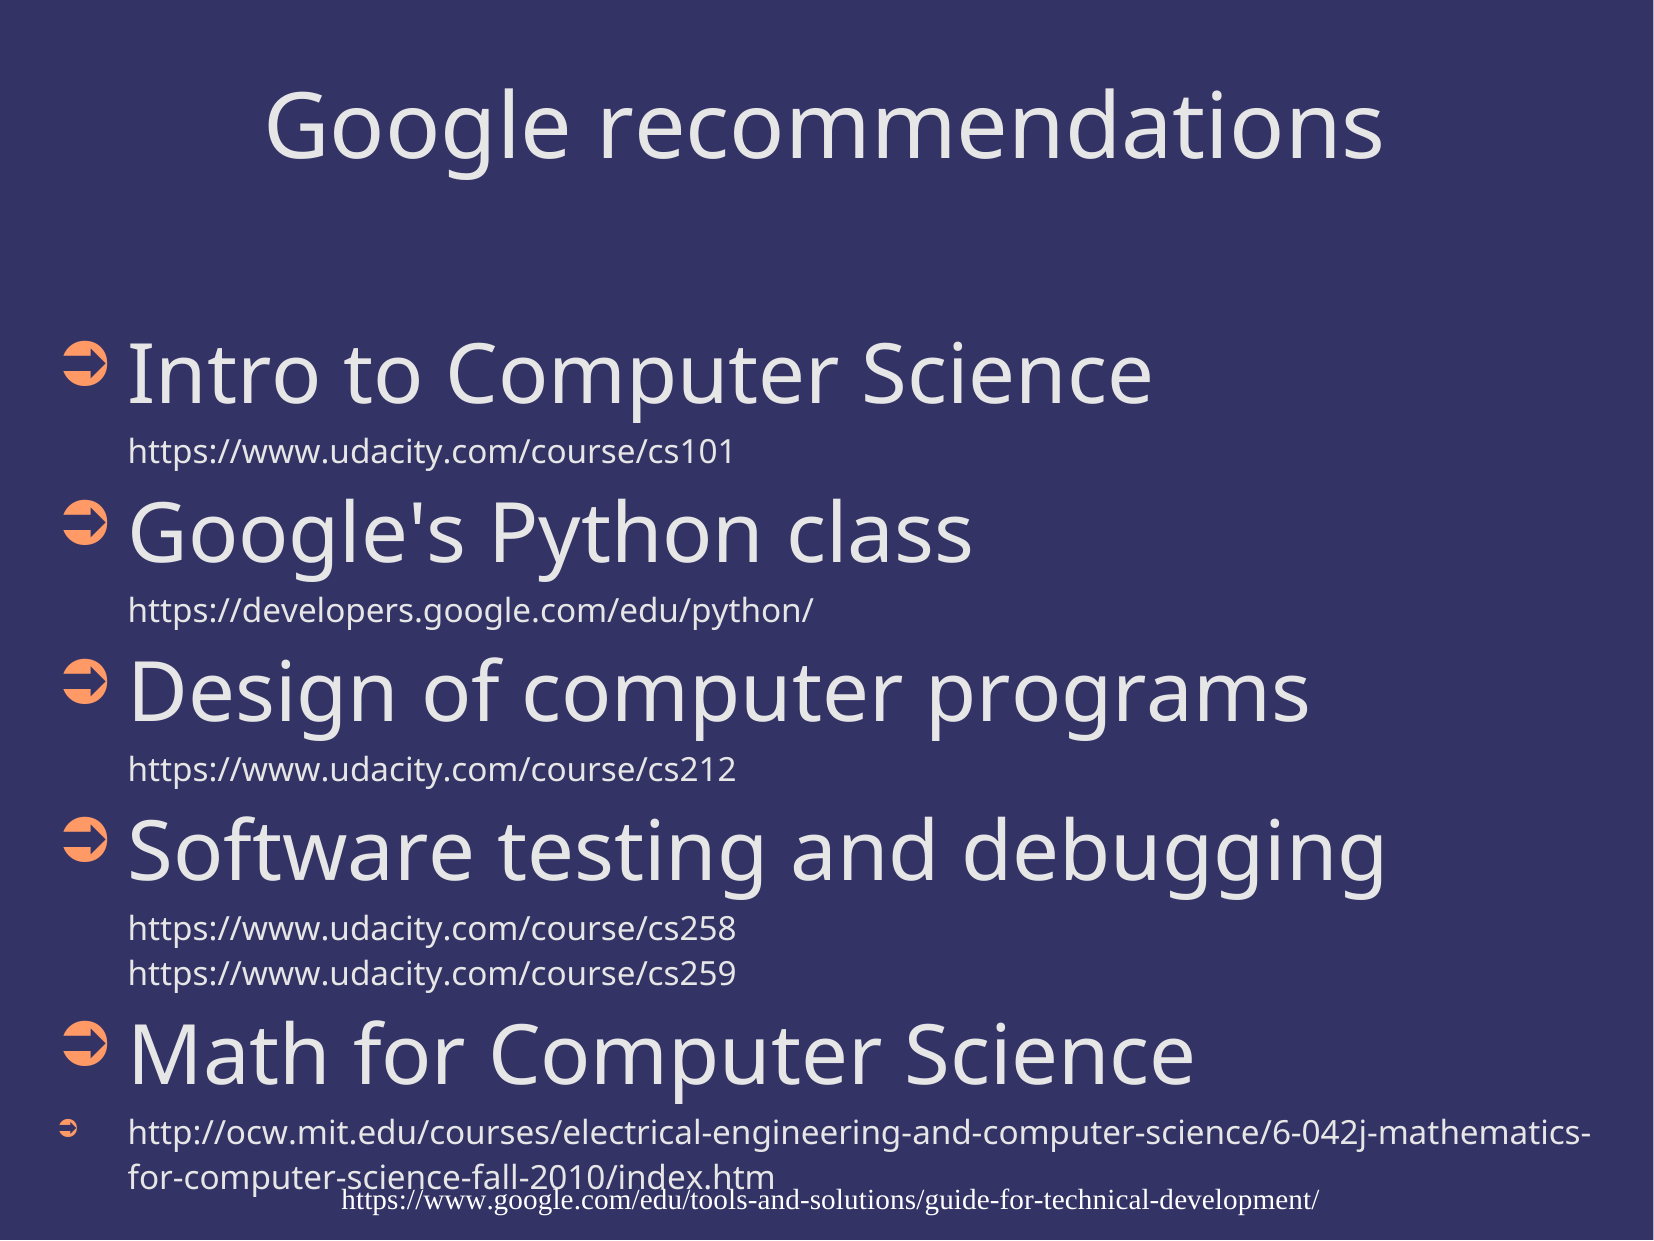

# Google recommendations
Intro to Computer Science
https://www.udacity.com/course/cs101
Google's Python class
https://developers.google.com/edu/python/
Design of computer programs
https://www.udacity.com/course/cs212
Software testing and debugging
https://www.udacity.com/course/cs258
https://www.udacity.com/course/cs259
Math for Computer Science
http://ocw.mit.edu/courses/electrical-engineering-and-computer-science/6-042j-mathematics-for-computer-science-fall-2010/index.htm
https://www.google.com/edu/tools-and-solutions/guide-for-technical-development/